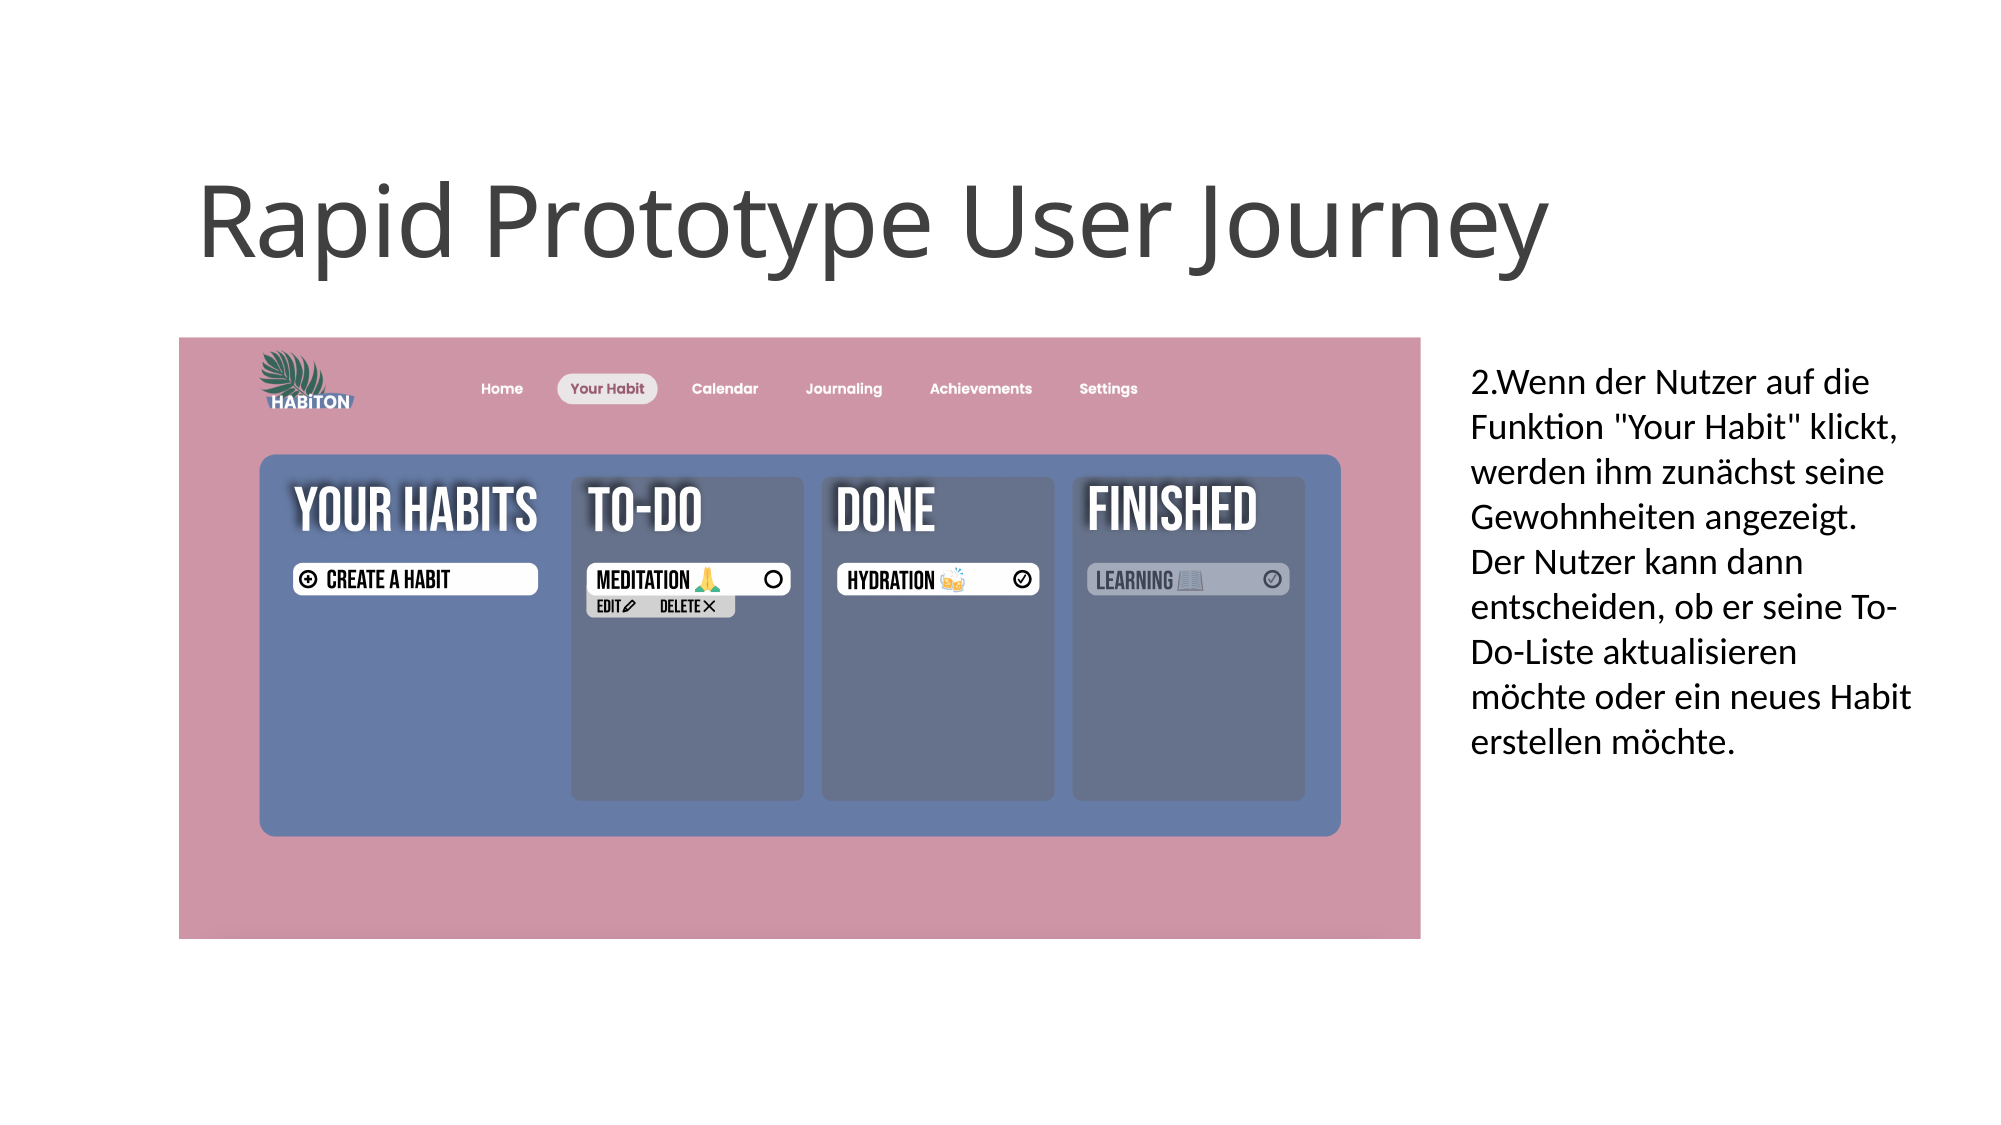

# Rapid Prototype User Journey
2.Wenn der Nutzer auf die Funktion "Your Habit" klickt, werden ihm zunächst seine Gewohnheiten angezeigt. Der Nutzer kann dann entscheiden, ob er seine To-Do-Liste aktualisieren möchte oder ein neues Habit erstellen möchte.